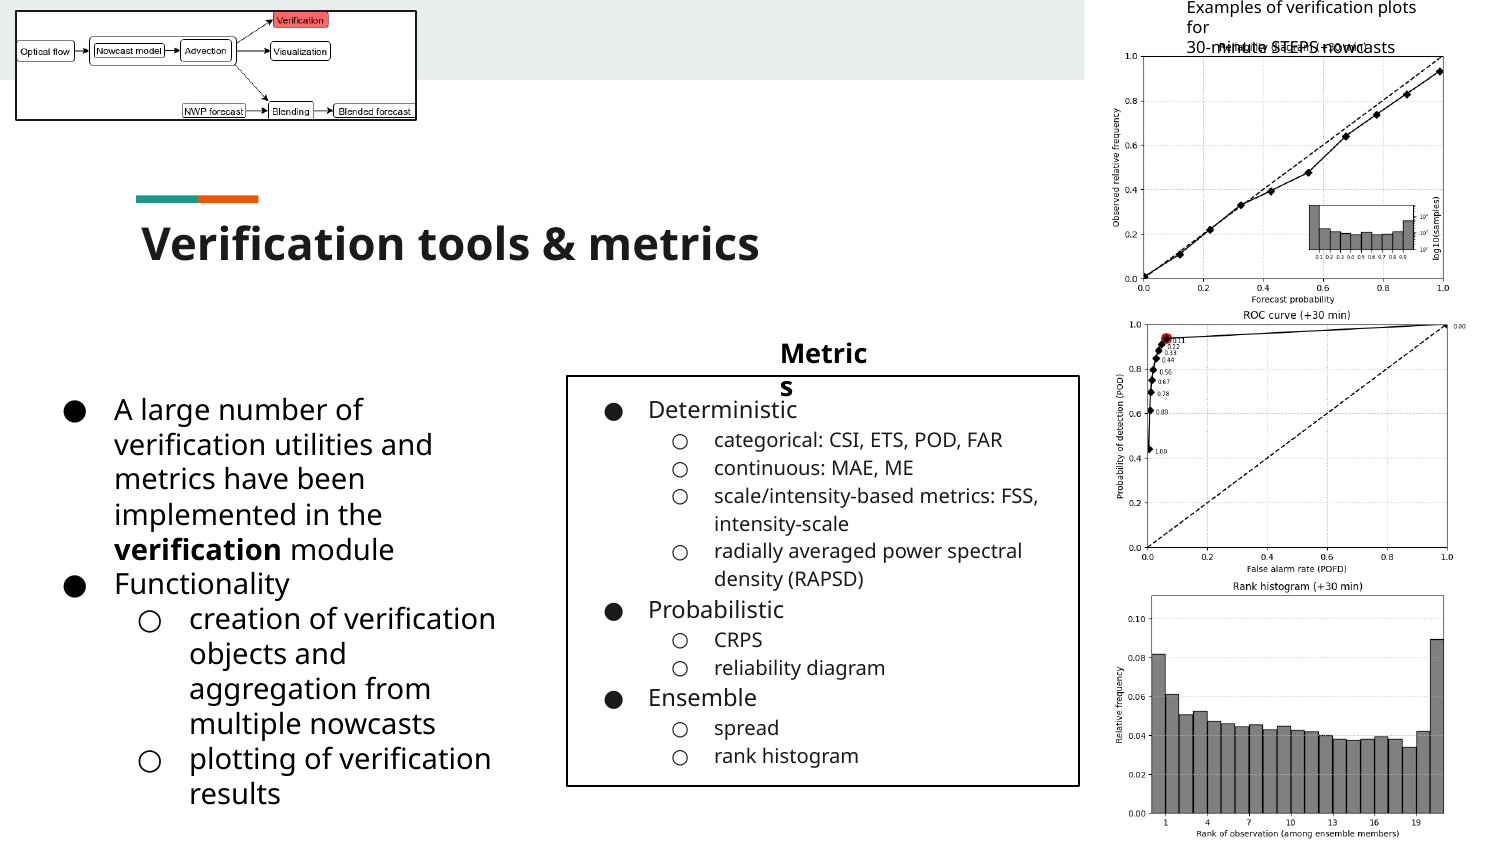

Examples of verification plots for
30-minute STEPS nowcasts
# Verification tools & metrics
Metrics
A large number of verification utilities and metrics have been implemented in the verification module
Functionality
creation of verification objects and aggregation from multiple nowcasts
plotting of verification results
Deterministic
categorical: CSI, ETS, POD, FAR
continuous: MAE, ME
scale/intensity-based metrics: FSS, intensity-scale
radially averaged power spectral density (RAPSD)
Probabilistic
CRPS
reliability diagram
Ensemble
spread
rank histogram